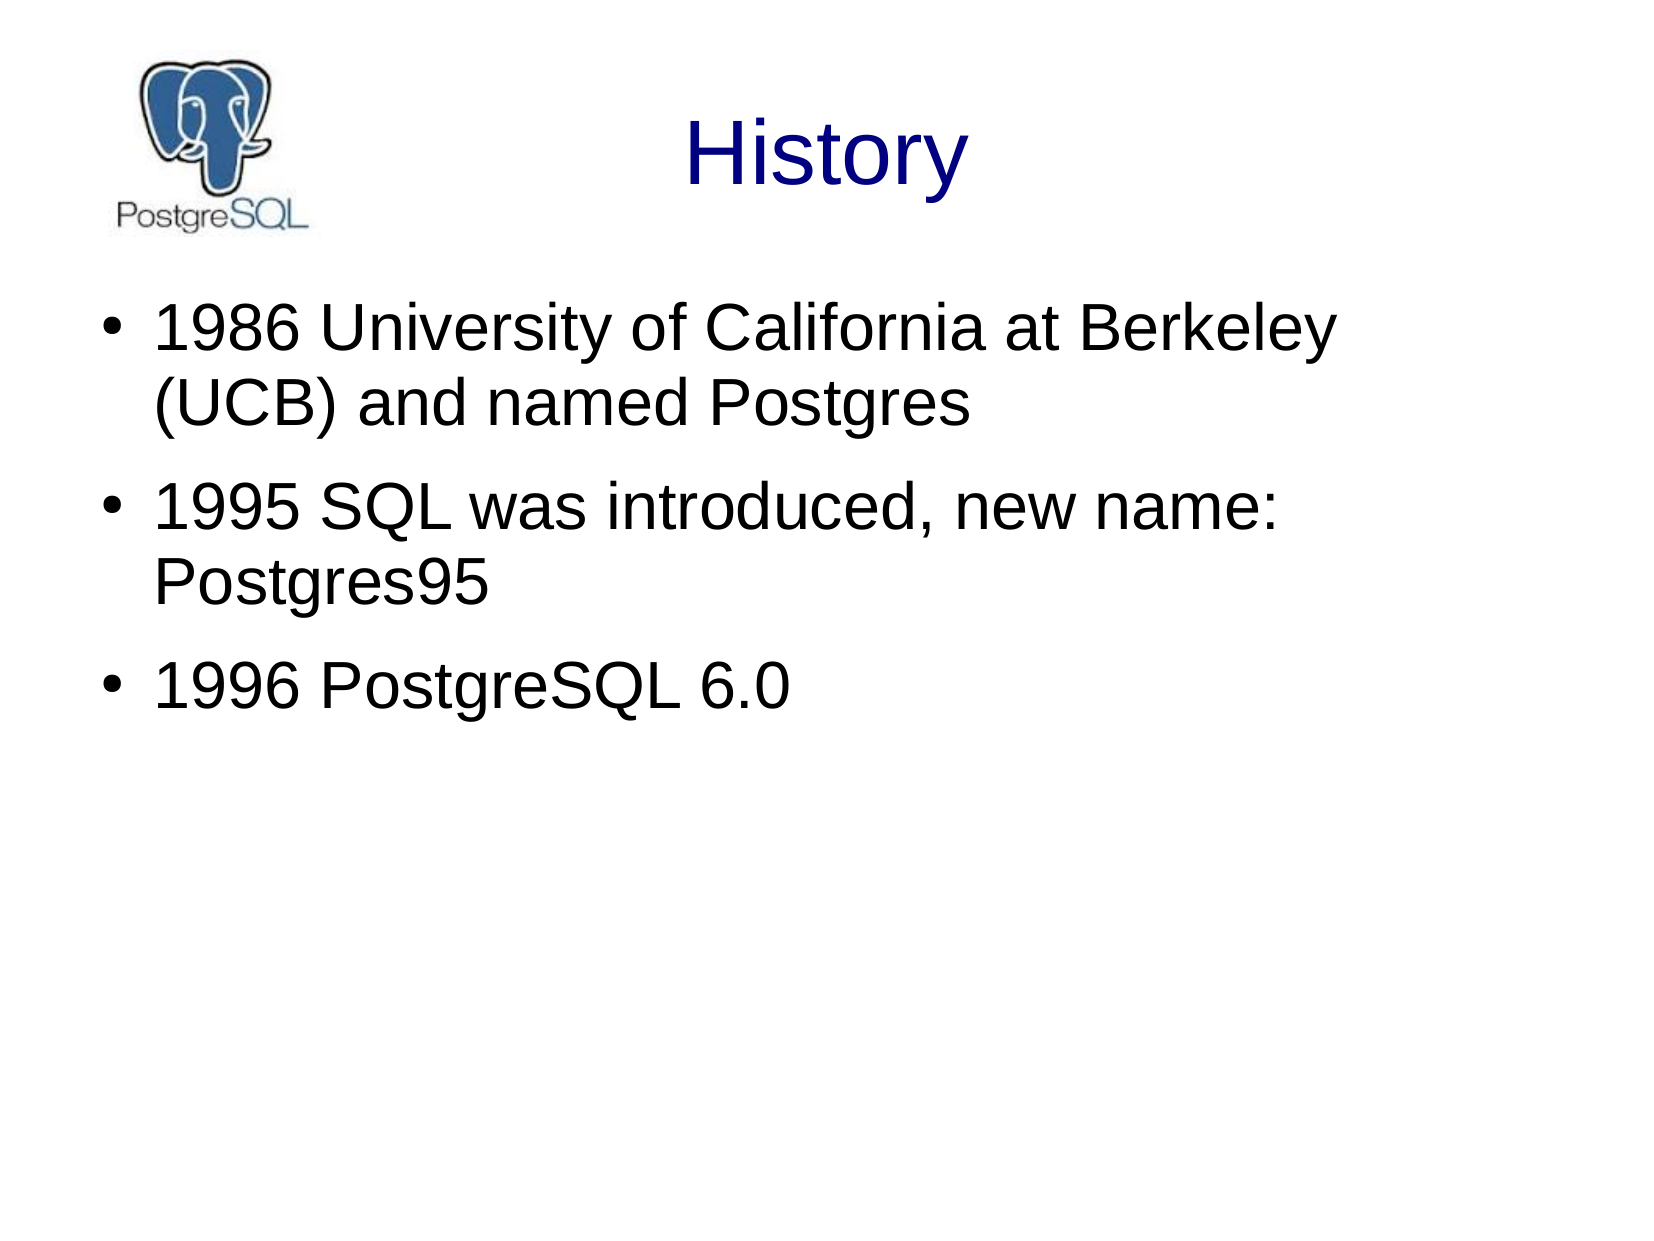

# History
1986 University of California at Berkeley (UCB) and named Postgres
1995 SQL was introduced, new name: Postgres95
1996 PostgreSQL 6.0